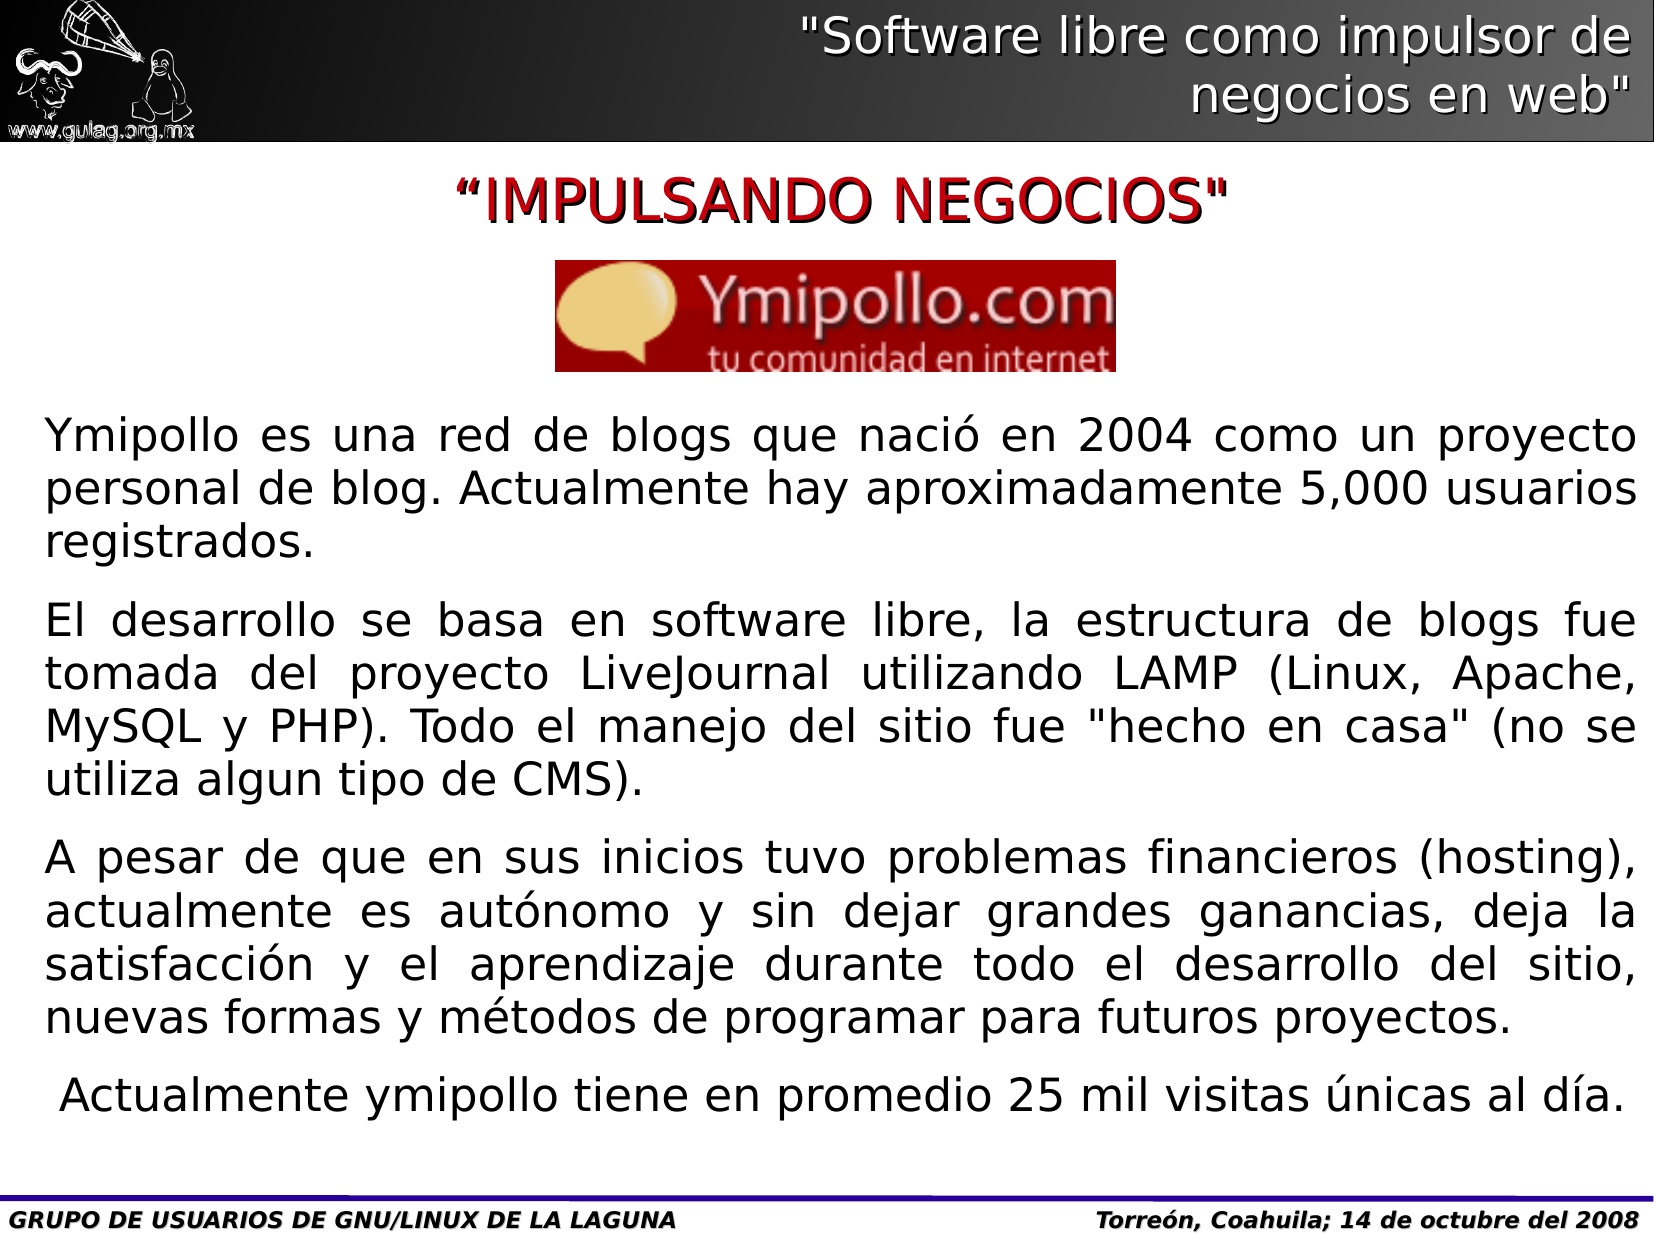

"Software libre como impulsor de negocios en web"
GRUPO DE USUARIOS DE GNU/LINUX DE LA LAGUNA
Torreón, Coahuila; 14 de octubre del 2008
“IMPULSANDO NEGOCIOS"
Ymipollo es una red de blogs que nació en 2004 como un proyecto personal de blog. Actualmente hay aproximadamente 5,000 usuarios registrados.
El desarrollo se basa en software libre, la estructura de blogs fue tomada del proyecto LiveJournal utilizando LAMP (Linux, Apache, MySQL y PHP). Todo el manejo del sitio fue "hecho en casa" (no se utiliza algun tipo de CMS).
A pesar de que en sus inicios tuvo problemas financieros (hosting), actualmente es autónomo y sin dejar grandes ganancias, deja la satisfacción y el aprendizaje durante todo el desarrollo del sitio, nuevas formas y métodos de programar para futuros proyectos.
 Actualmente ymipollo tiene en promedio 25 mil visitas únicas al día.